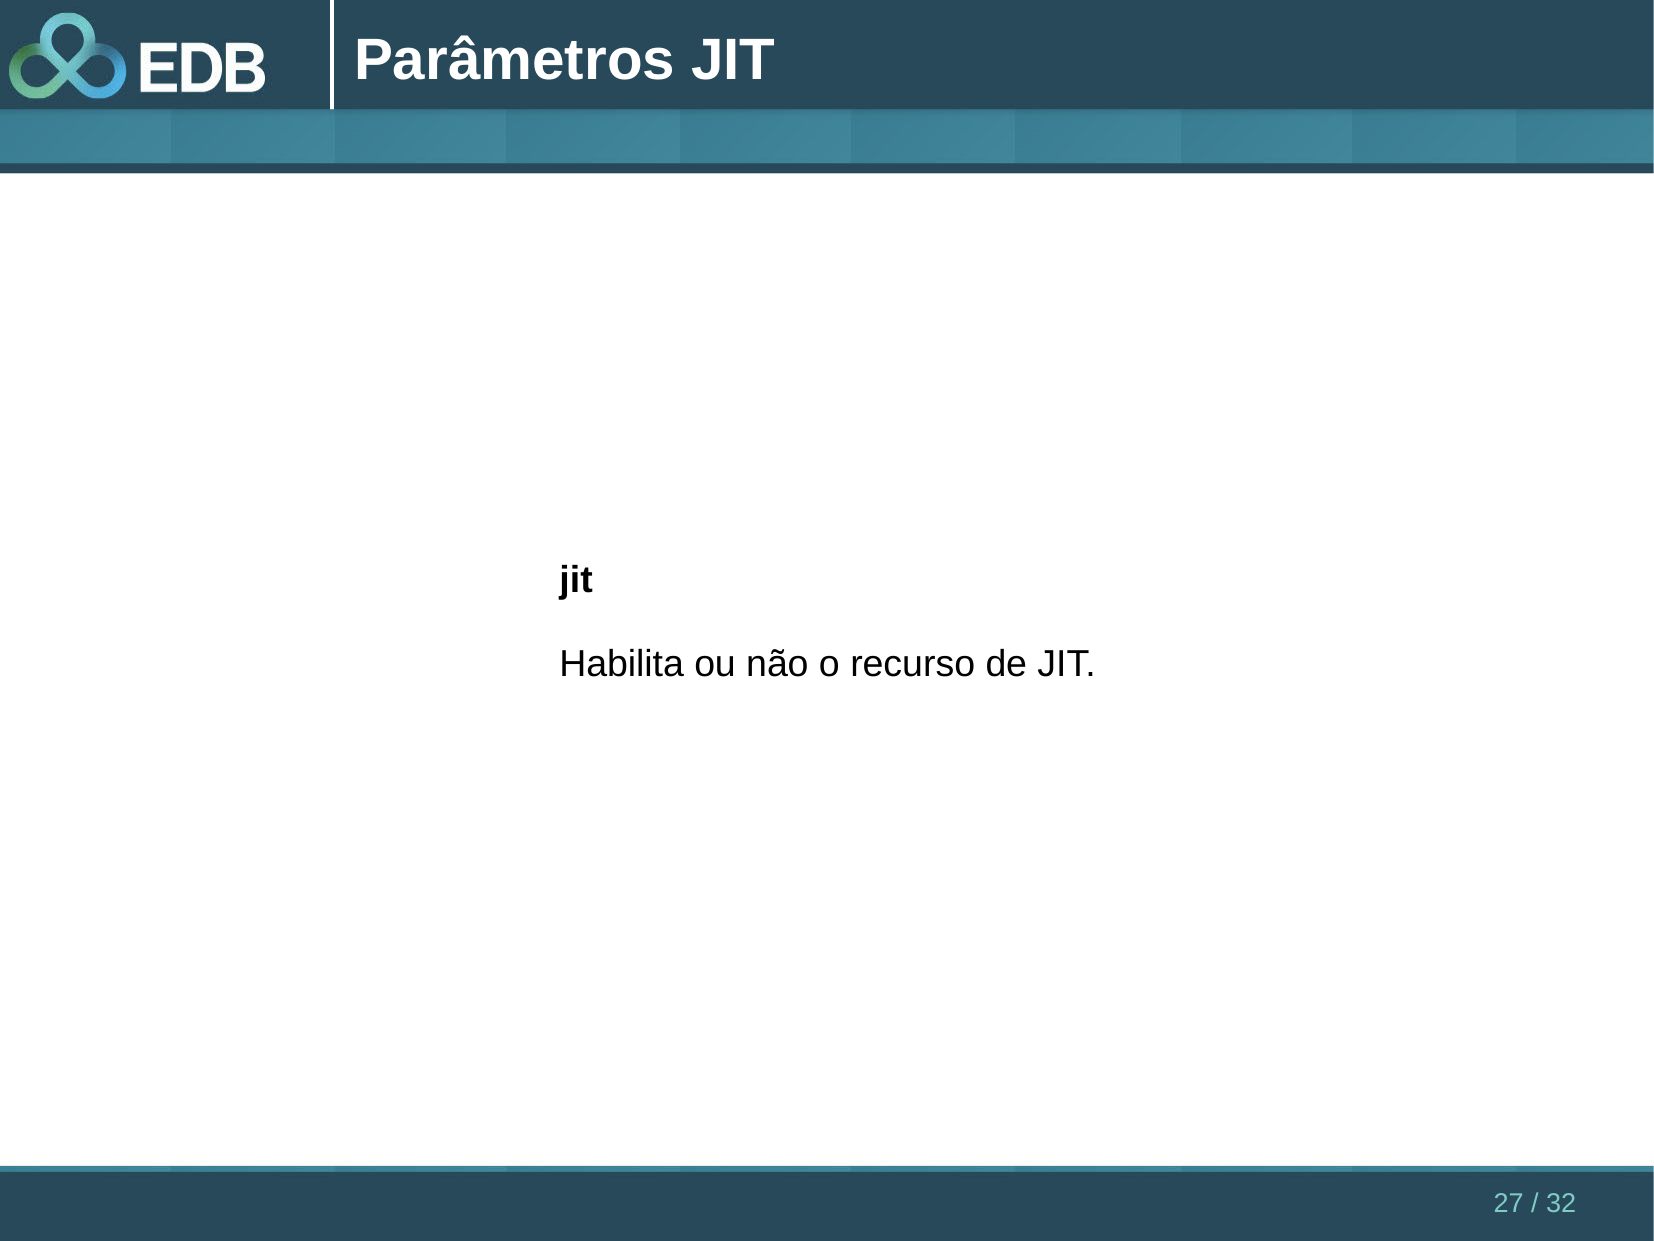

# Parâmetros JIT
jit
Habilita ou não o recurso de JIT.